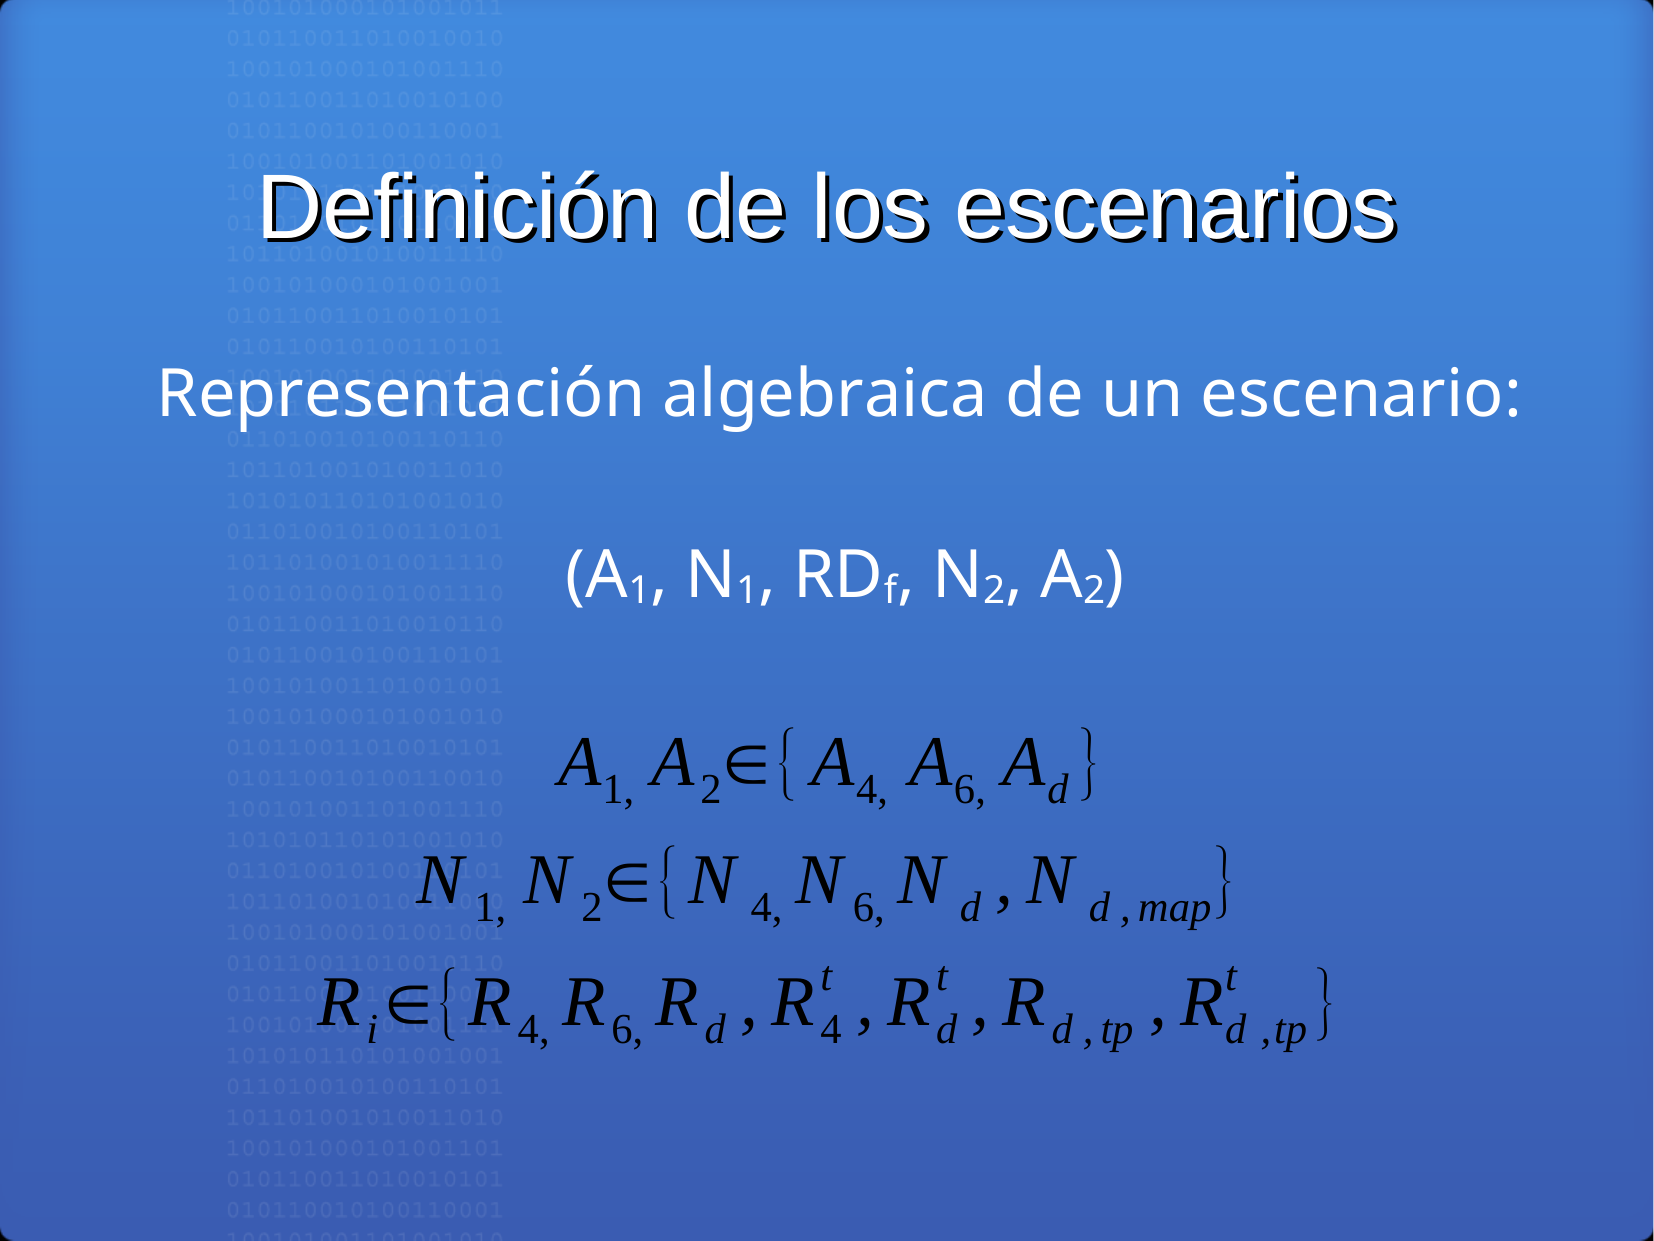

# Definición de los escenarios
Representación algebraica de un escenario:
(A1, N1, RDf, N2, A2)